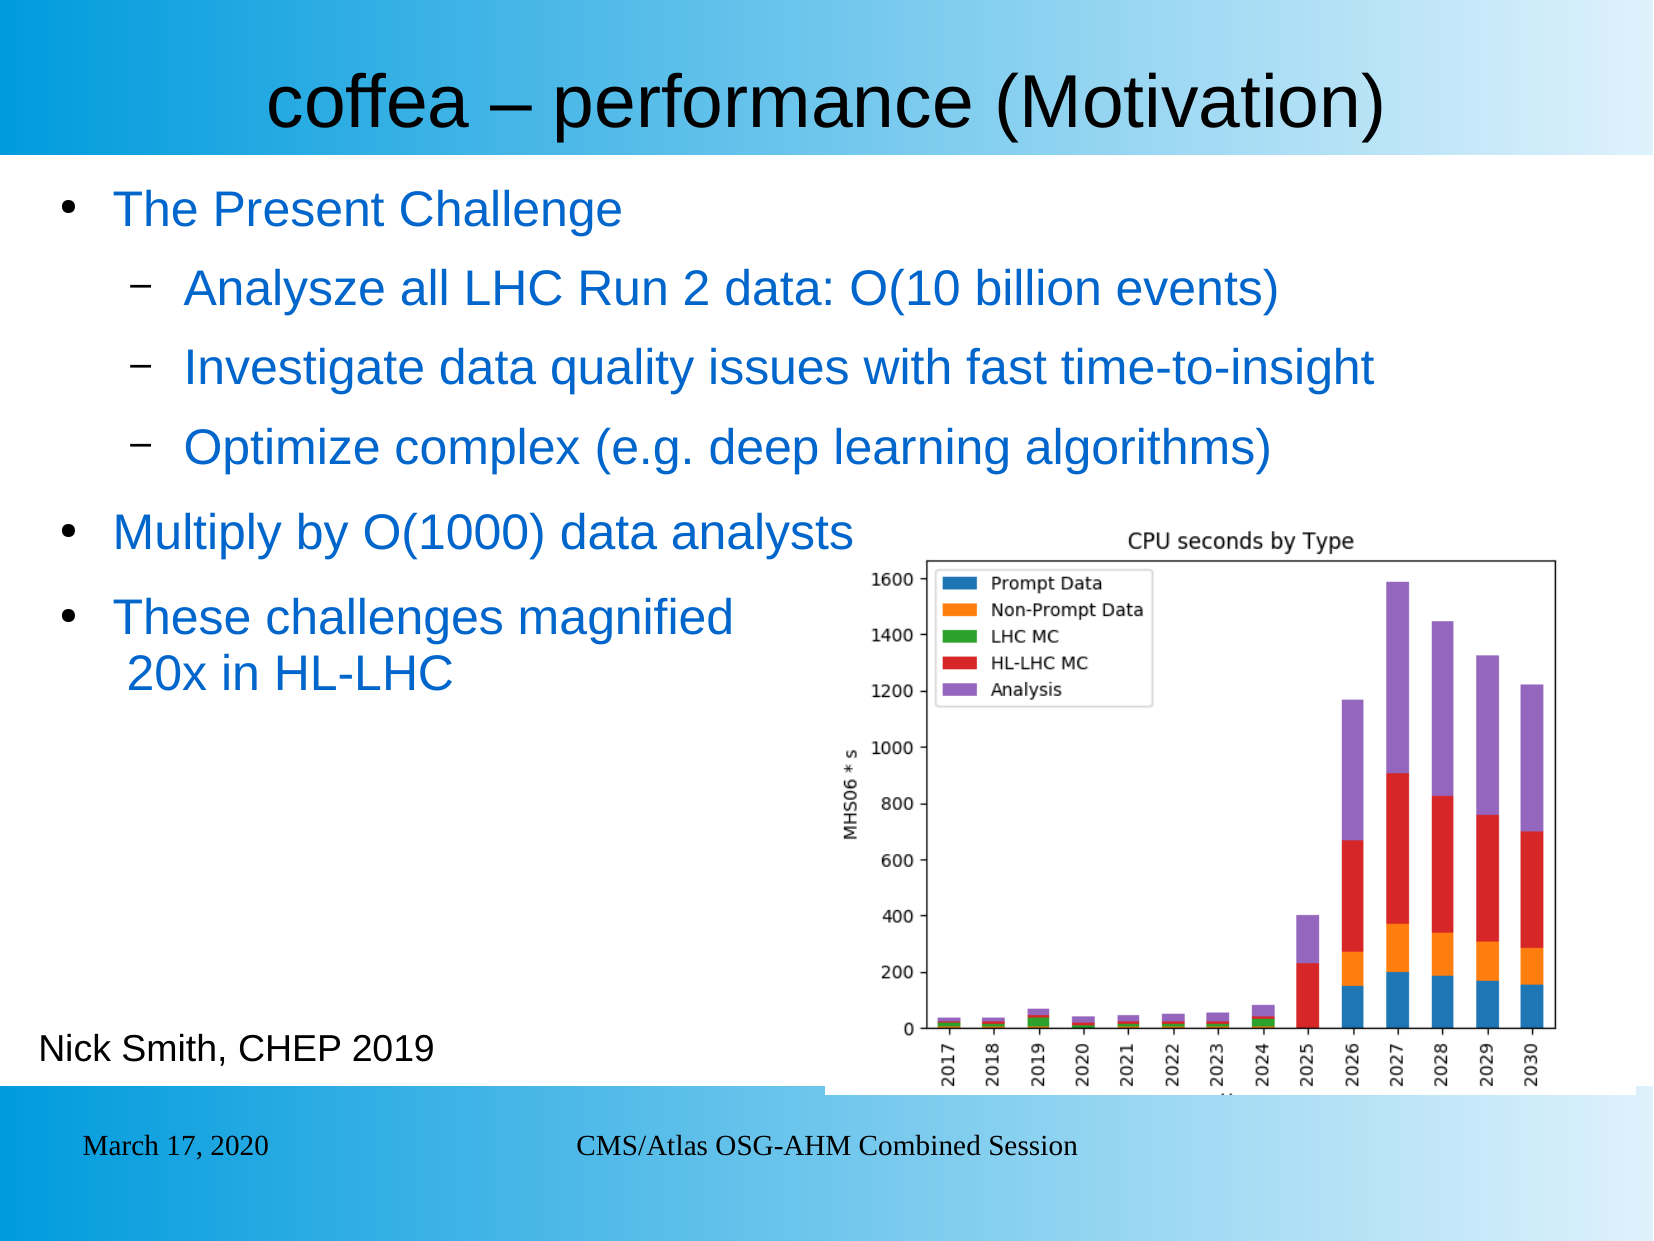

# coffea – performance (Motivation)
The Present Challenge
Analysze all LHC Run 2 data: O(10 billion events)
Investigate data quality issues with fast time-to-insight
Optimize complex (e.g. deep learning algorithms)
Multiply by O(1000) data analysts
These challenges magnified
 20x in HL-LHC
Nick Smith, CHEP 2019
March 17, 2020
CMS/Atlas OSG-AHM Combined Session